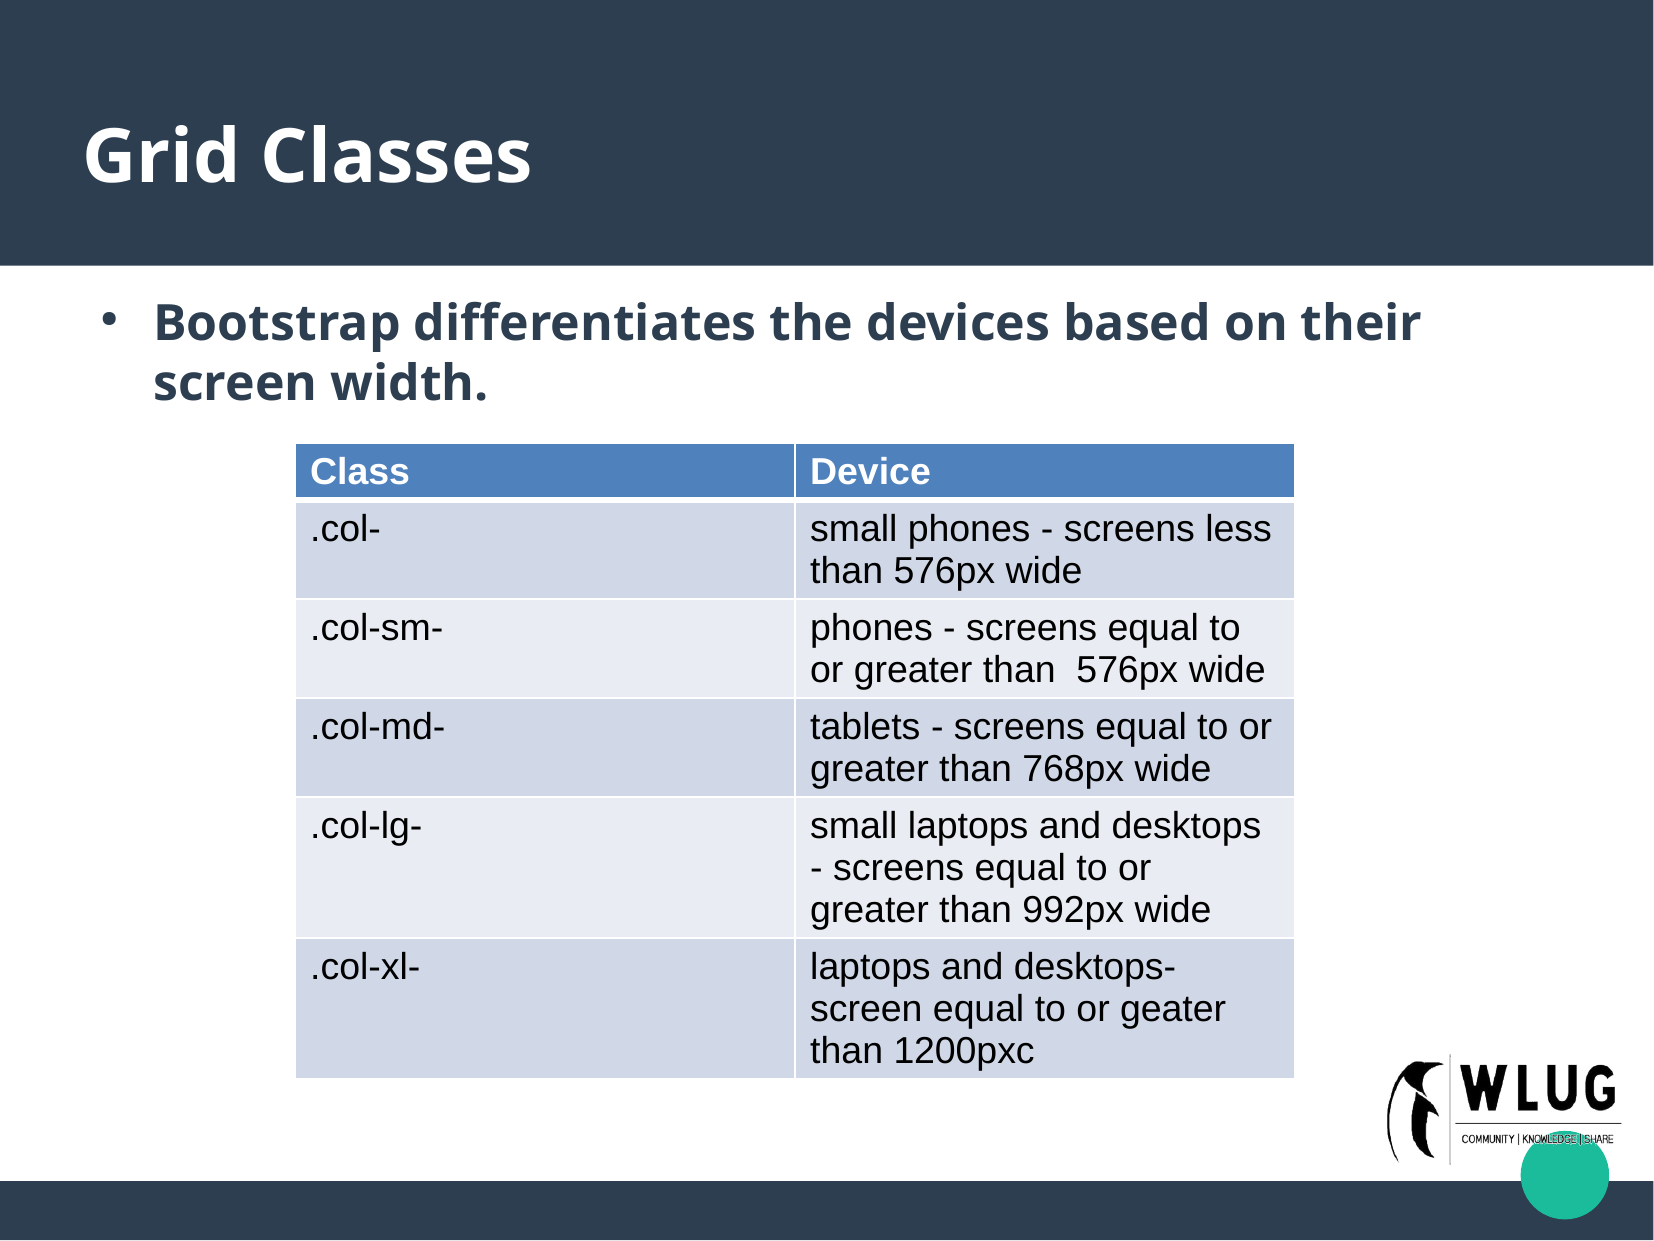

# Grid Classes
Bootstrap differentiates the devices based on their screen width.
| Class | Device |
| --- | --- |
| .col- | small phones - screens less than 576px wide |
| .col-sm- | phones - screens equal to or greater than  576px wide |
| .col-md- | tablets - screens equal to or greater than 768px wide |
| .col-lg- | small laptops and desktops - screens equal to or greater than 992px wide |
| .col-xl- | laptops and desktops-screen equal to or geater than 1200pxc |